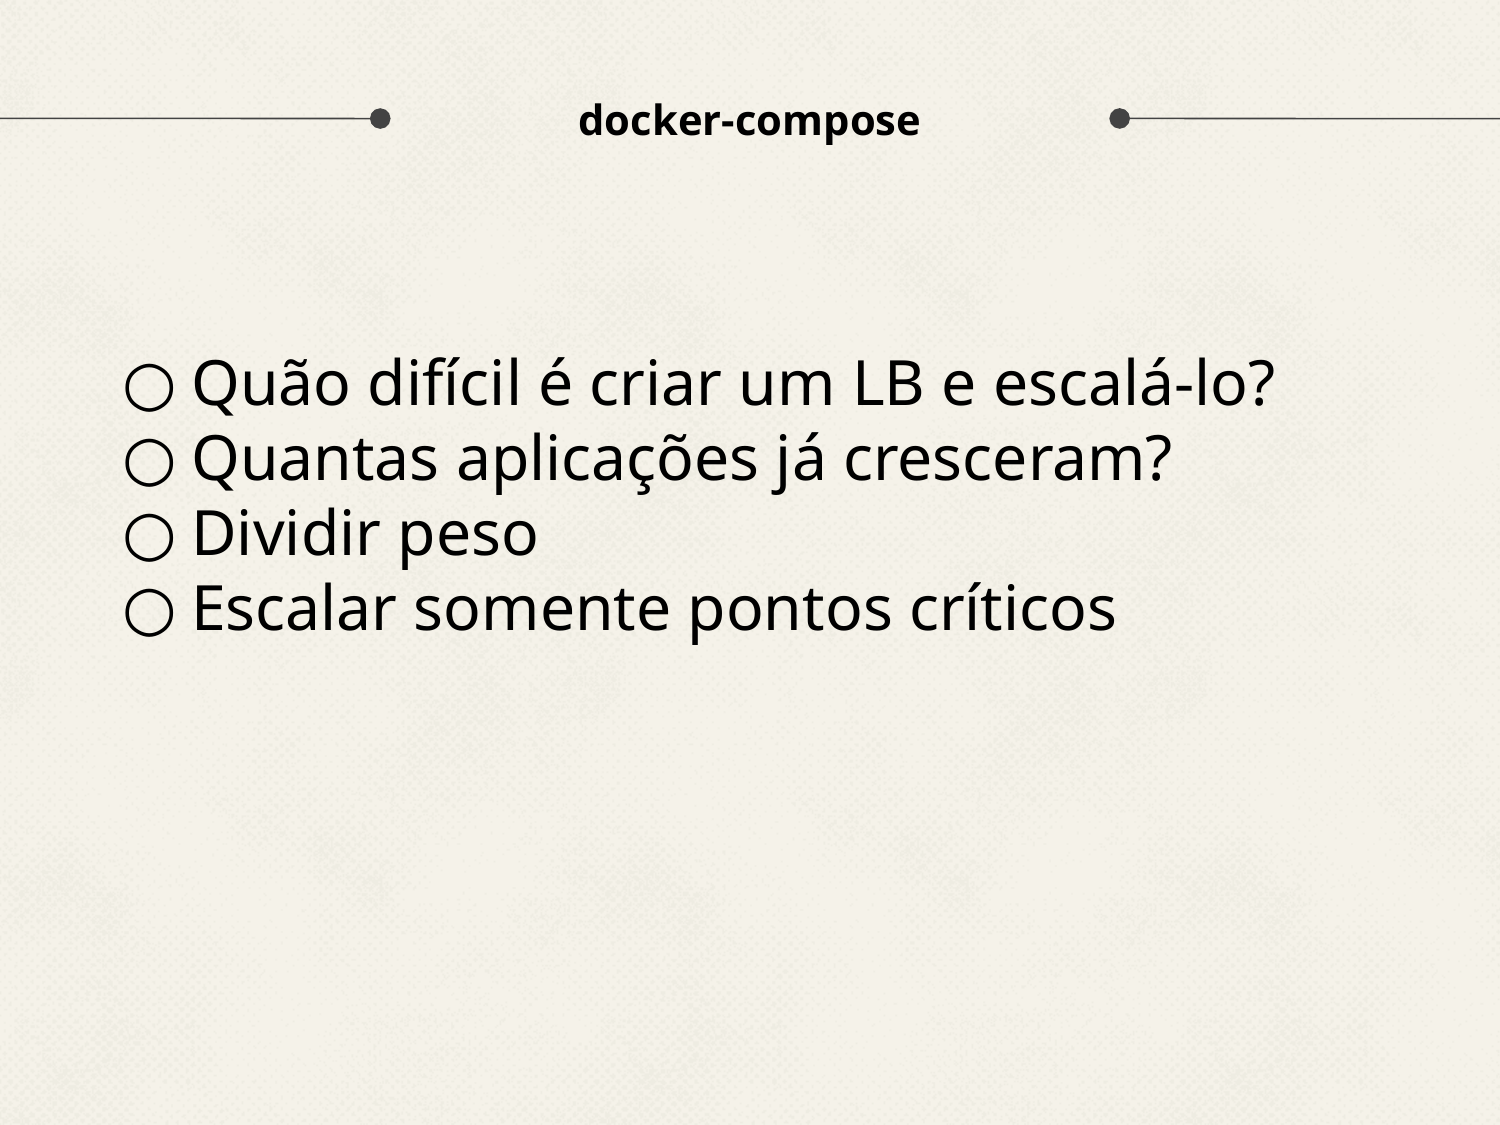

# docker-compose
Quão difícil é criar um LB e escalá-lo?
Quantas aplicações já cresceram?
Dividir peso
Escalar somente pontos críticos